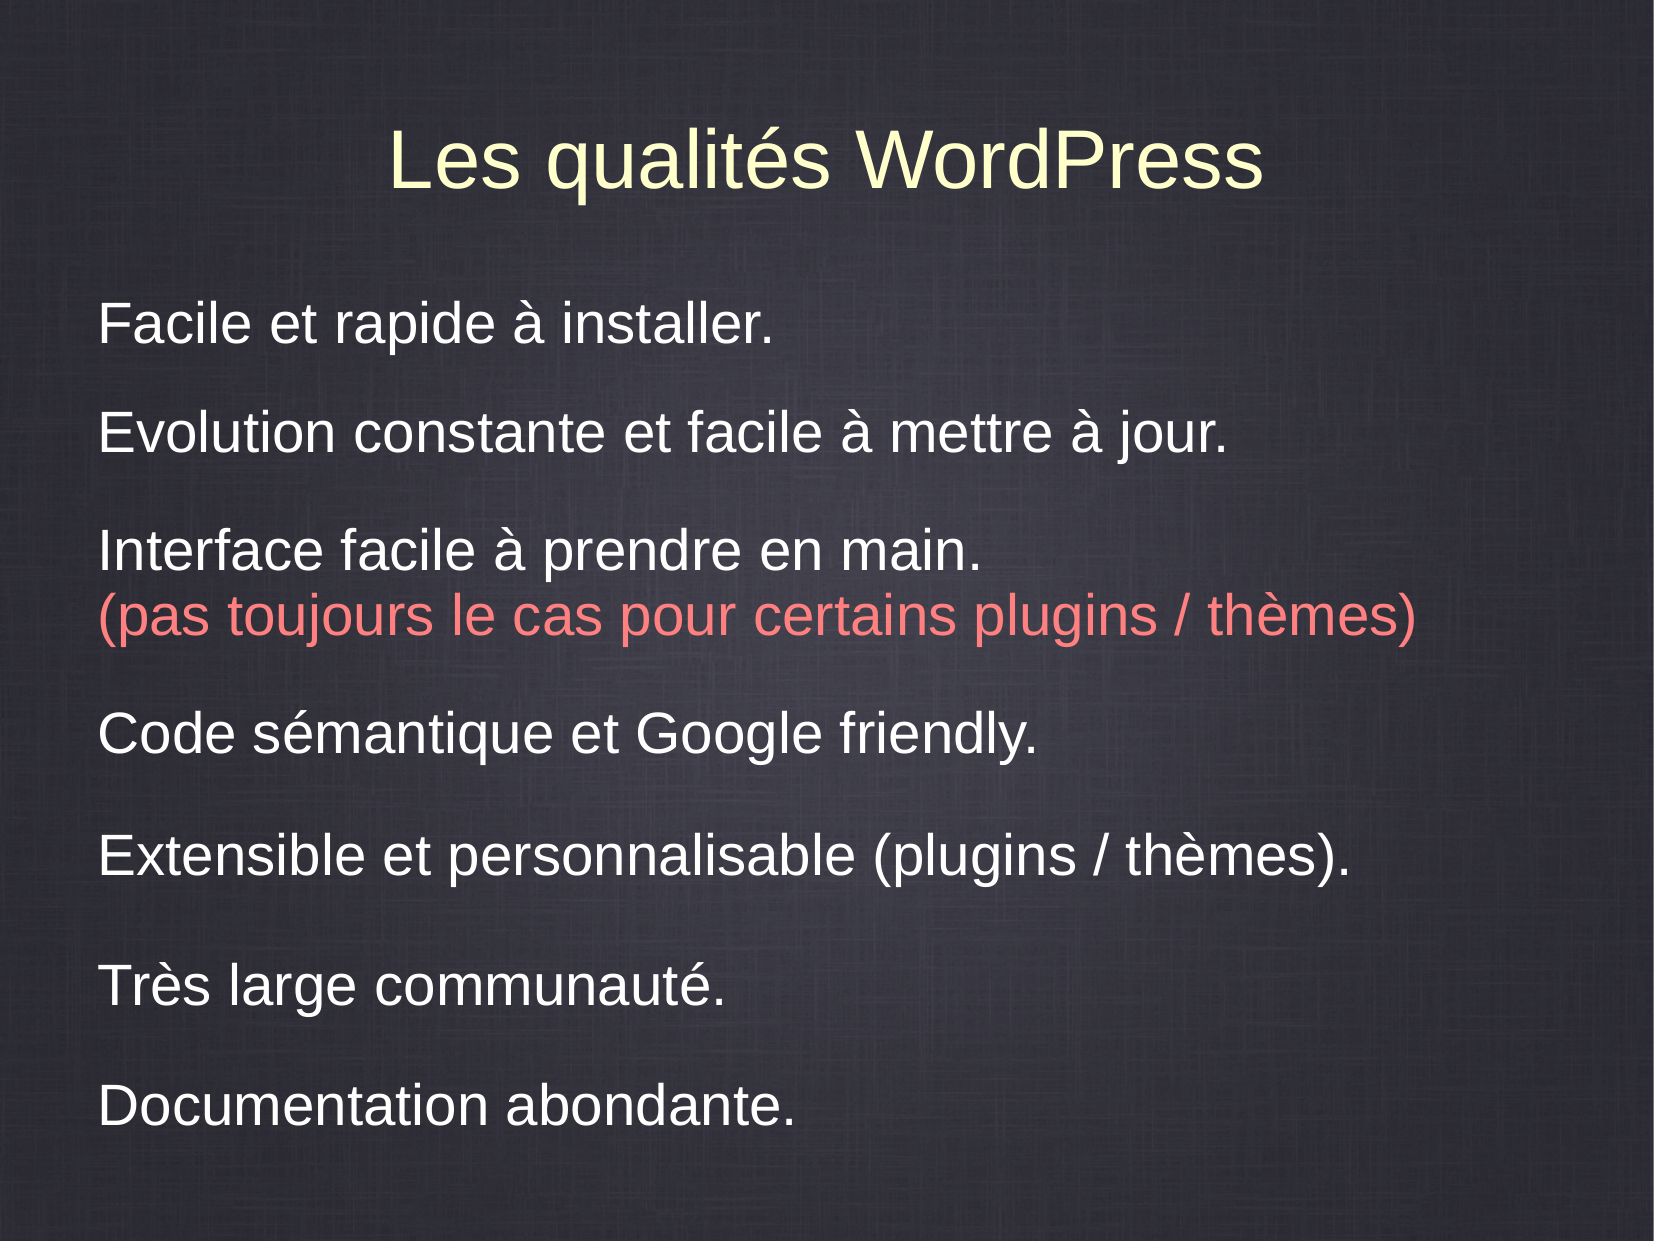

Les qualités WordPress
Facile et rapide à installer.
Evolution constante et facile à mettre à jour.
Interface facile à prendre en main.
(pas toujours le cas pour certains plugins / thèmes)
Code sémantique et Google friendly.
Extensible et personnalisable (plugins / thèmes).
Très large communauté.
Documentation abondante.